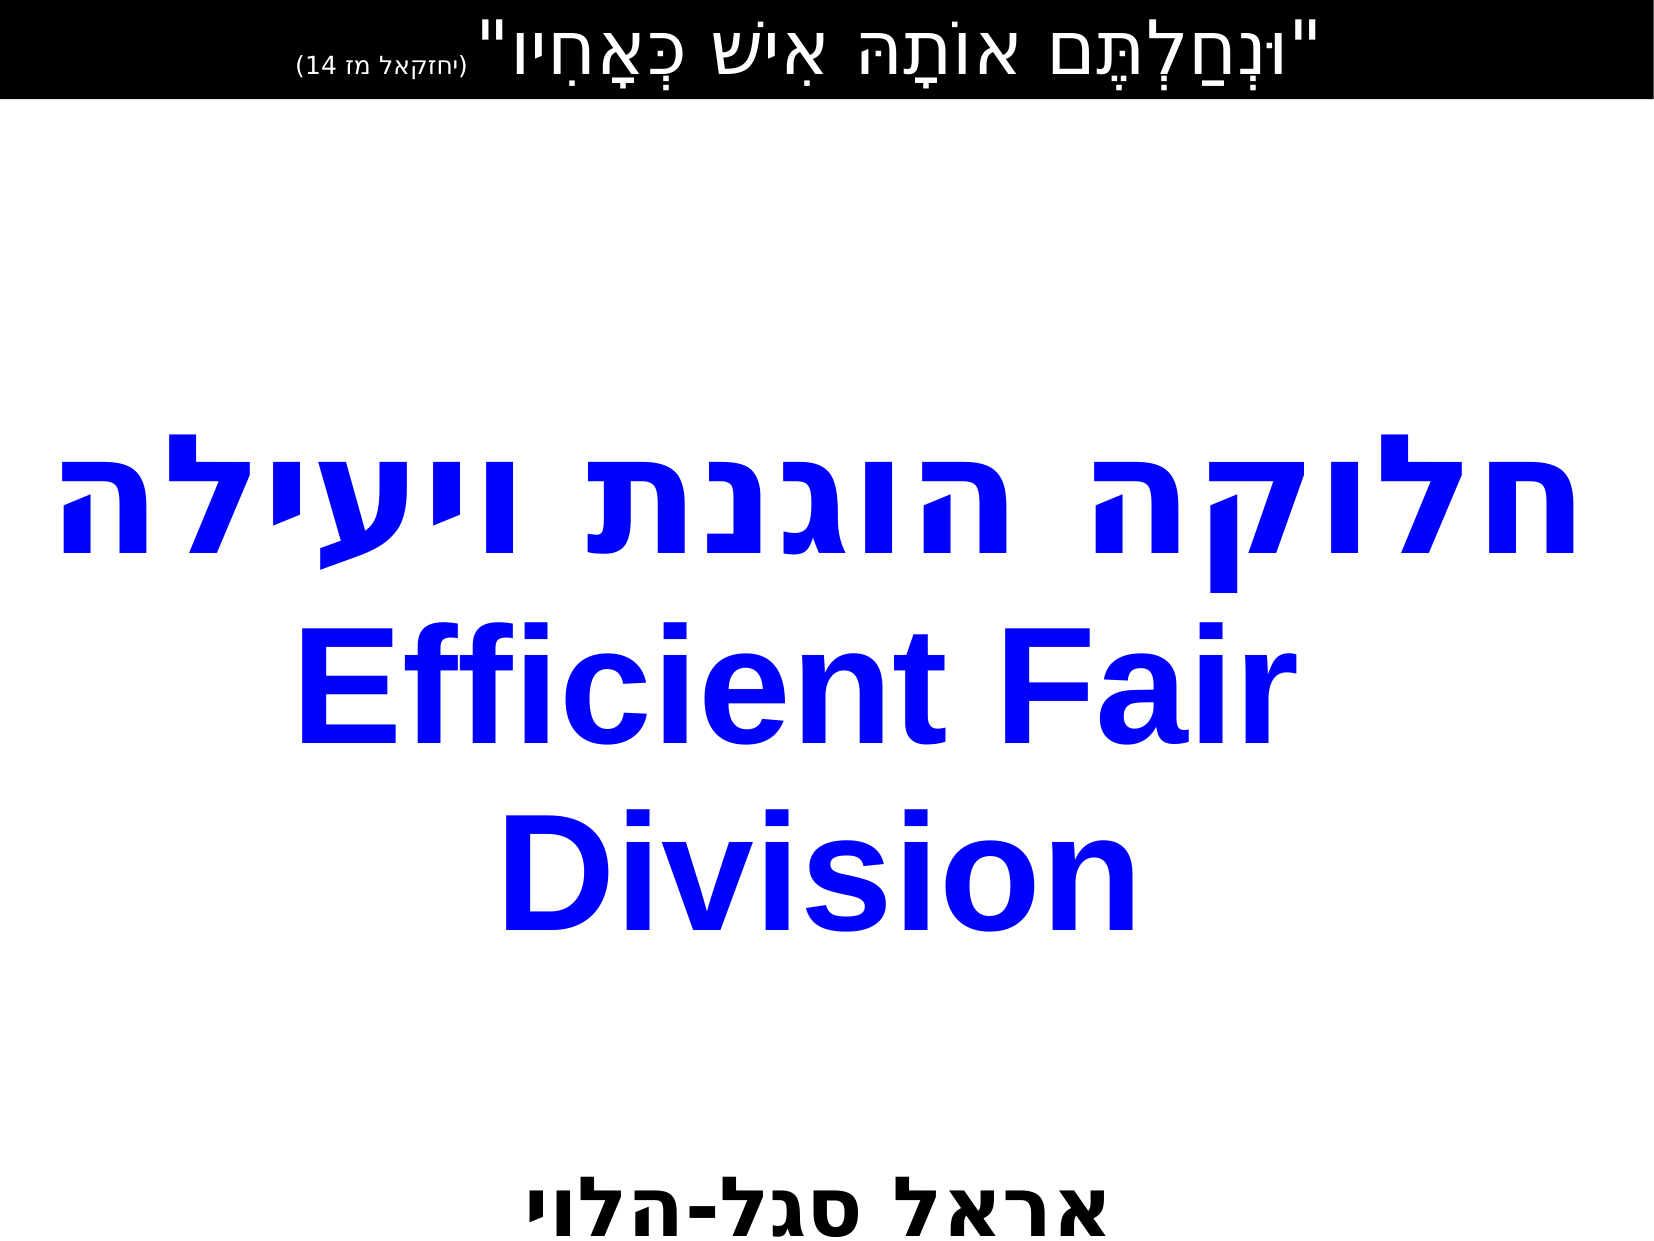

"וּנְחַלְתֶּם אוֹתָהּ אִישׁ כְּאָחִיו" (יחזקאל מז 14)
# חלוקה הוגנת ויעילה Efficient Fair Division אראל סגל-הלוי